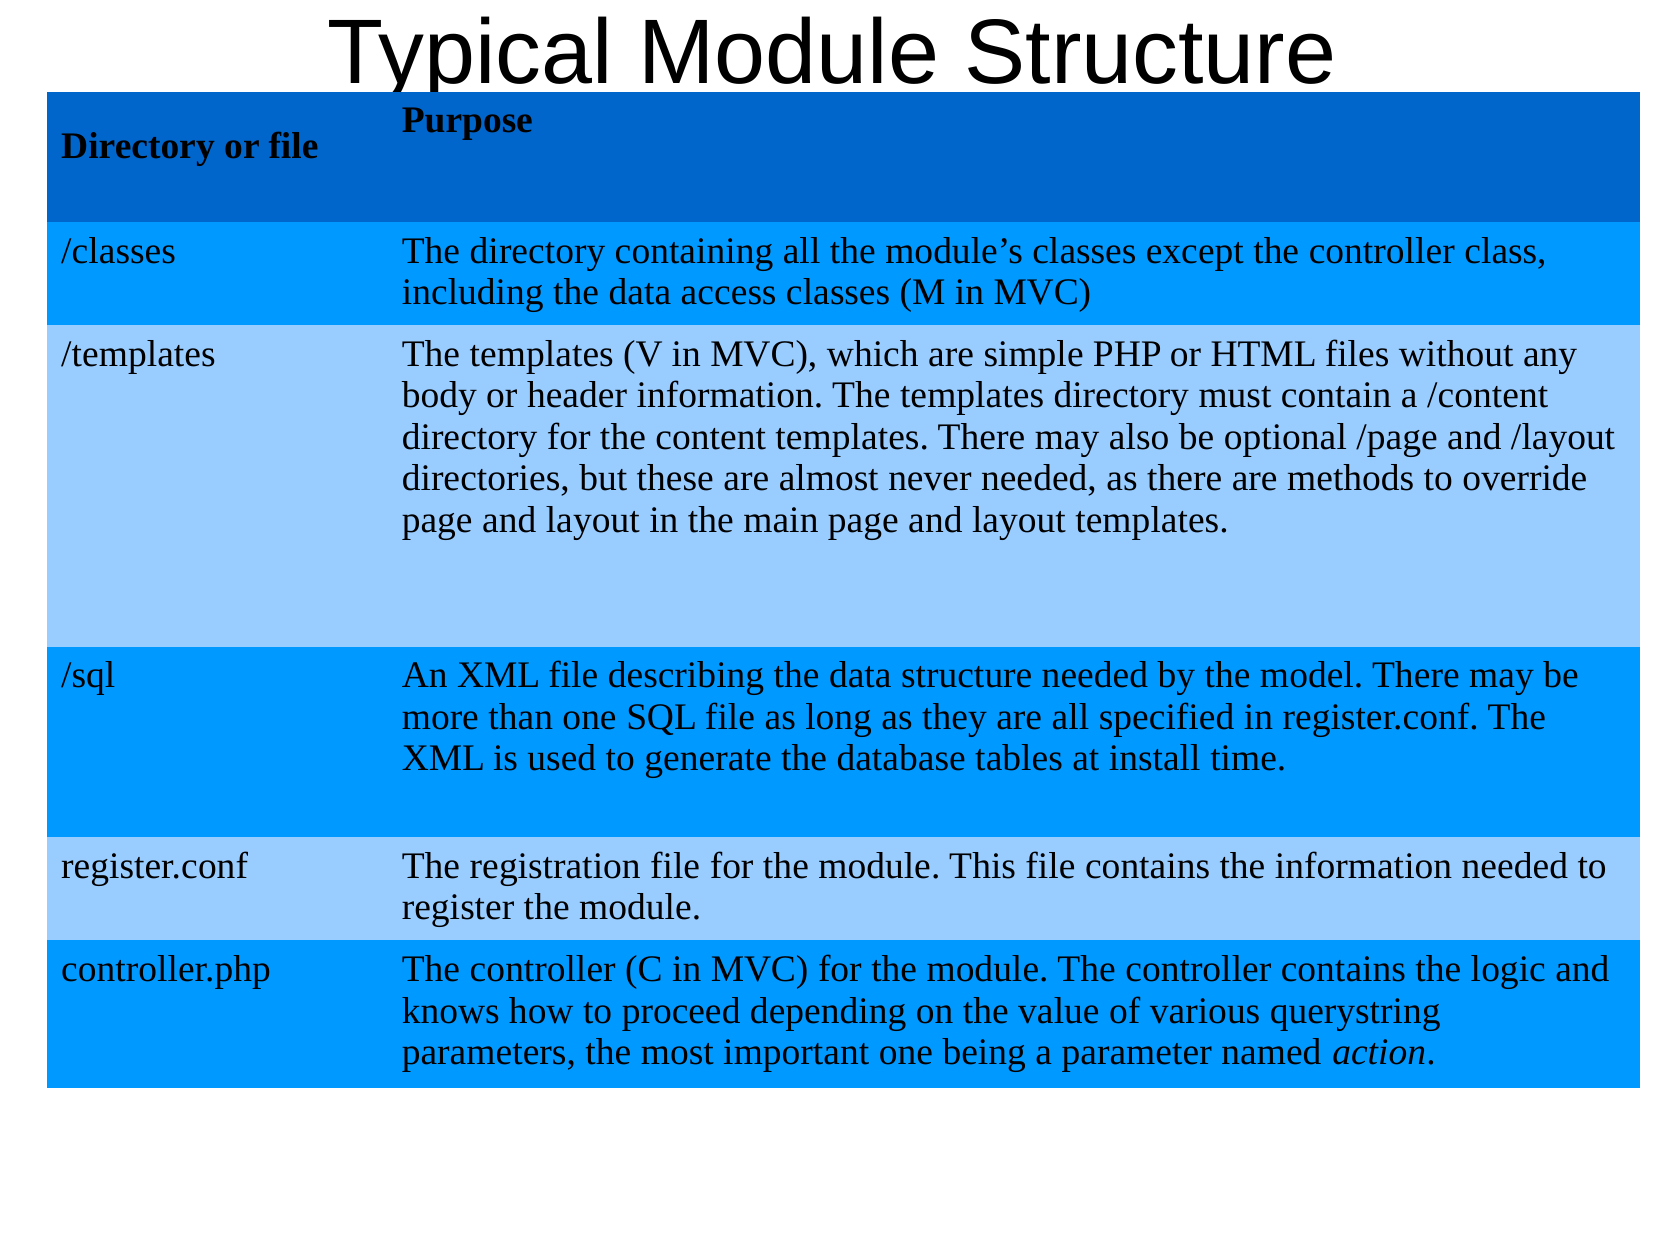

# Typical Module Structure
| Directory or file | Purpose |
| --- | --- |
| /classes | The directory containing all the module’s classes except the controller class, including the data access classes (M in MVC) |
| /templates | The templates (V in MVC), which are simple PHP or HTML files without any body or header information. The templates directory must contain a /content directory for the content templates. There may also be optional /page and /layout directories, but these are almost never needed, as there are methods to override page and layout in the main page and layout templates. |
| /sql | An XML file describing the data structure needed by the model. There may be more than one SQL file as long as they are all specified in register.conf. The XML is used to generate the database tables at install time. |
| register.conf | The registration file for the module. This file contains the information needed to register the module. |
| controller.php | The controller (C in MVC) for the module. The controller contains the logic and knows how to proceed depending on the value of various querystring parameters, the most important one being a parameter named action. |